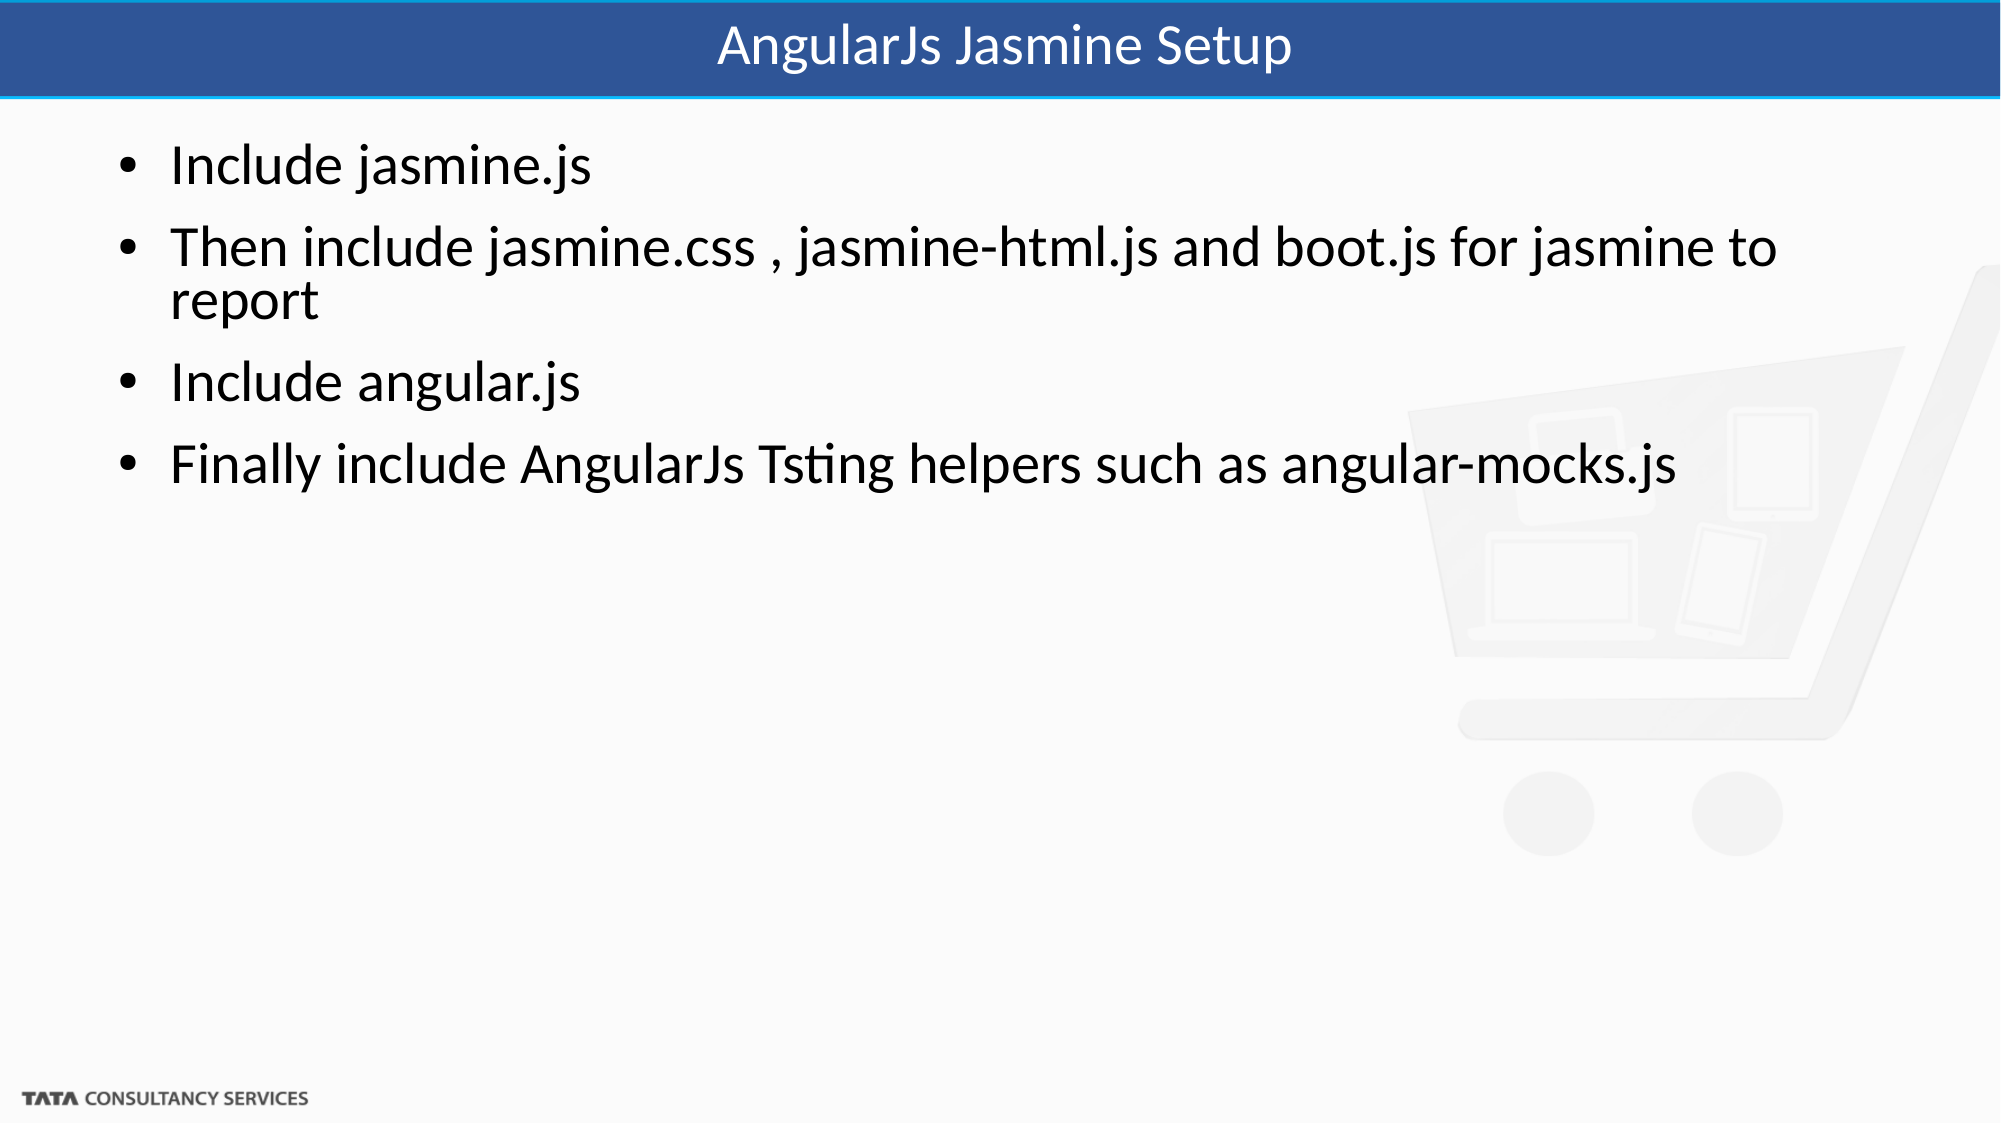

# AngularJs Jasmine Setup
Include jasmine.js
Then include jasmine.css , jasmine-html.js and boot.js for jasmine to report
Include angular.js
Finally include AngularJs Tsting helpers such as angular-mocks.js